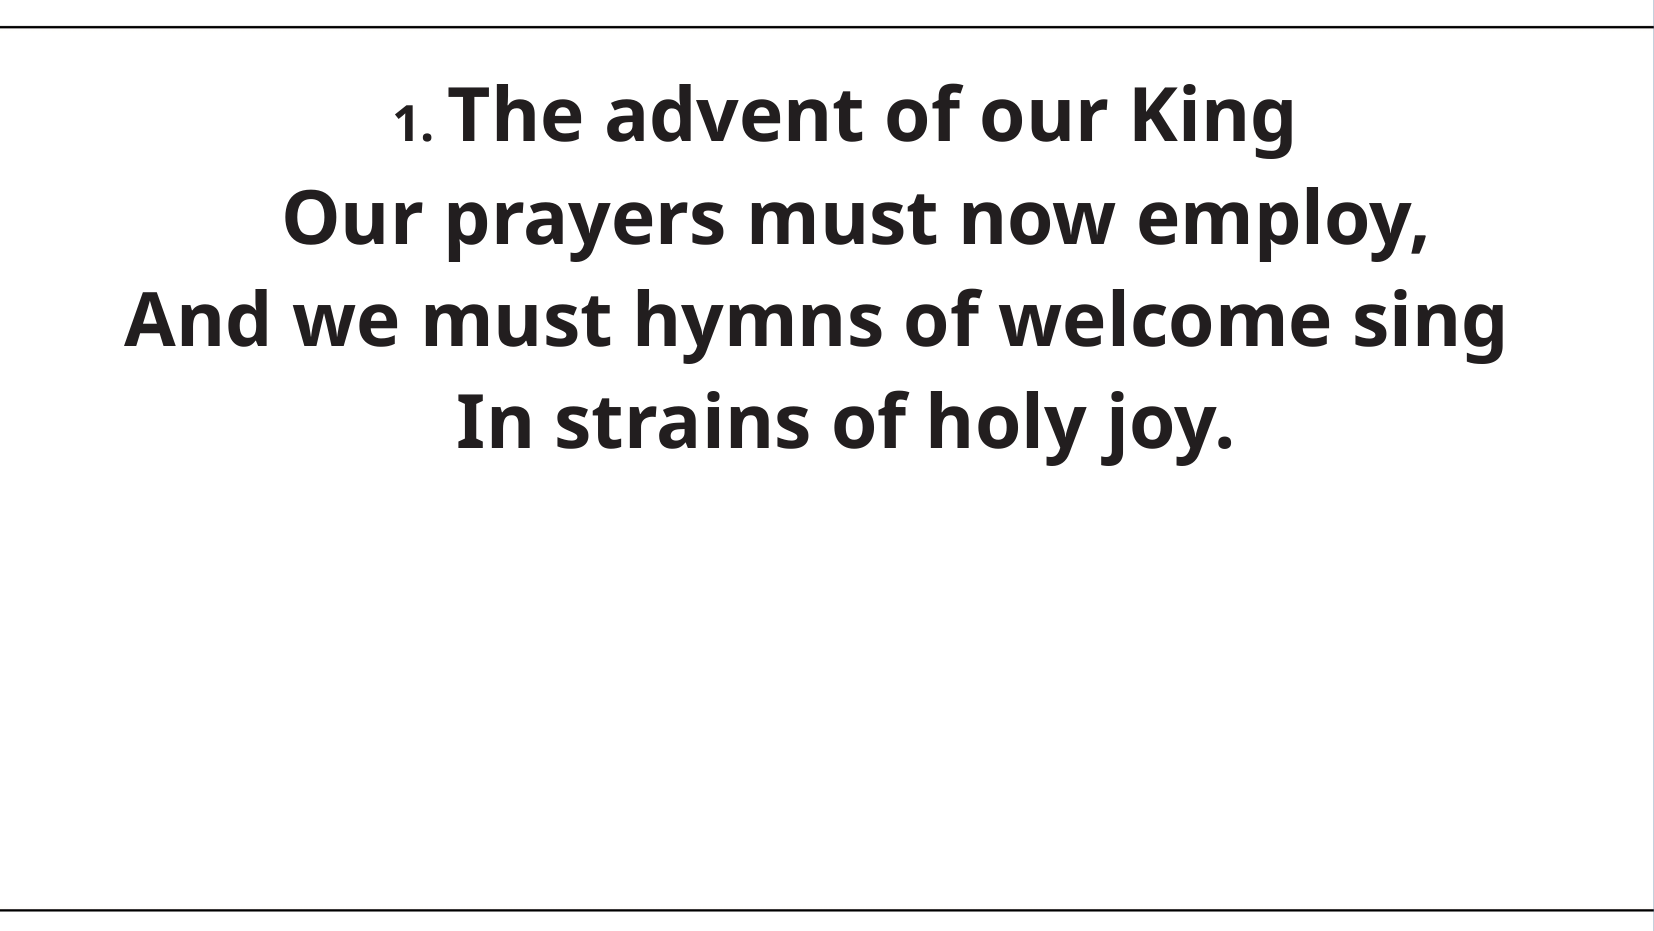

1. The advent of our King
 Our prayers must now employ,
And we must hymns of welcome sing
 In strains of holy joy.